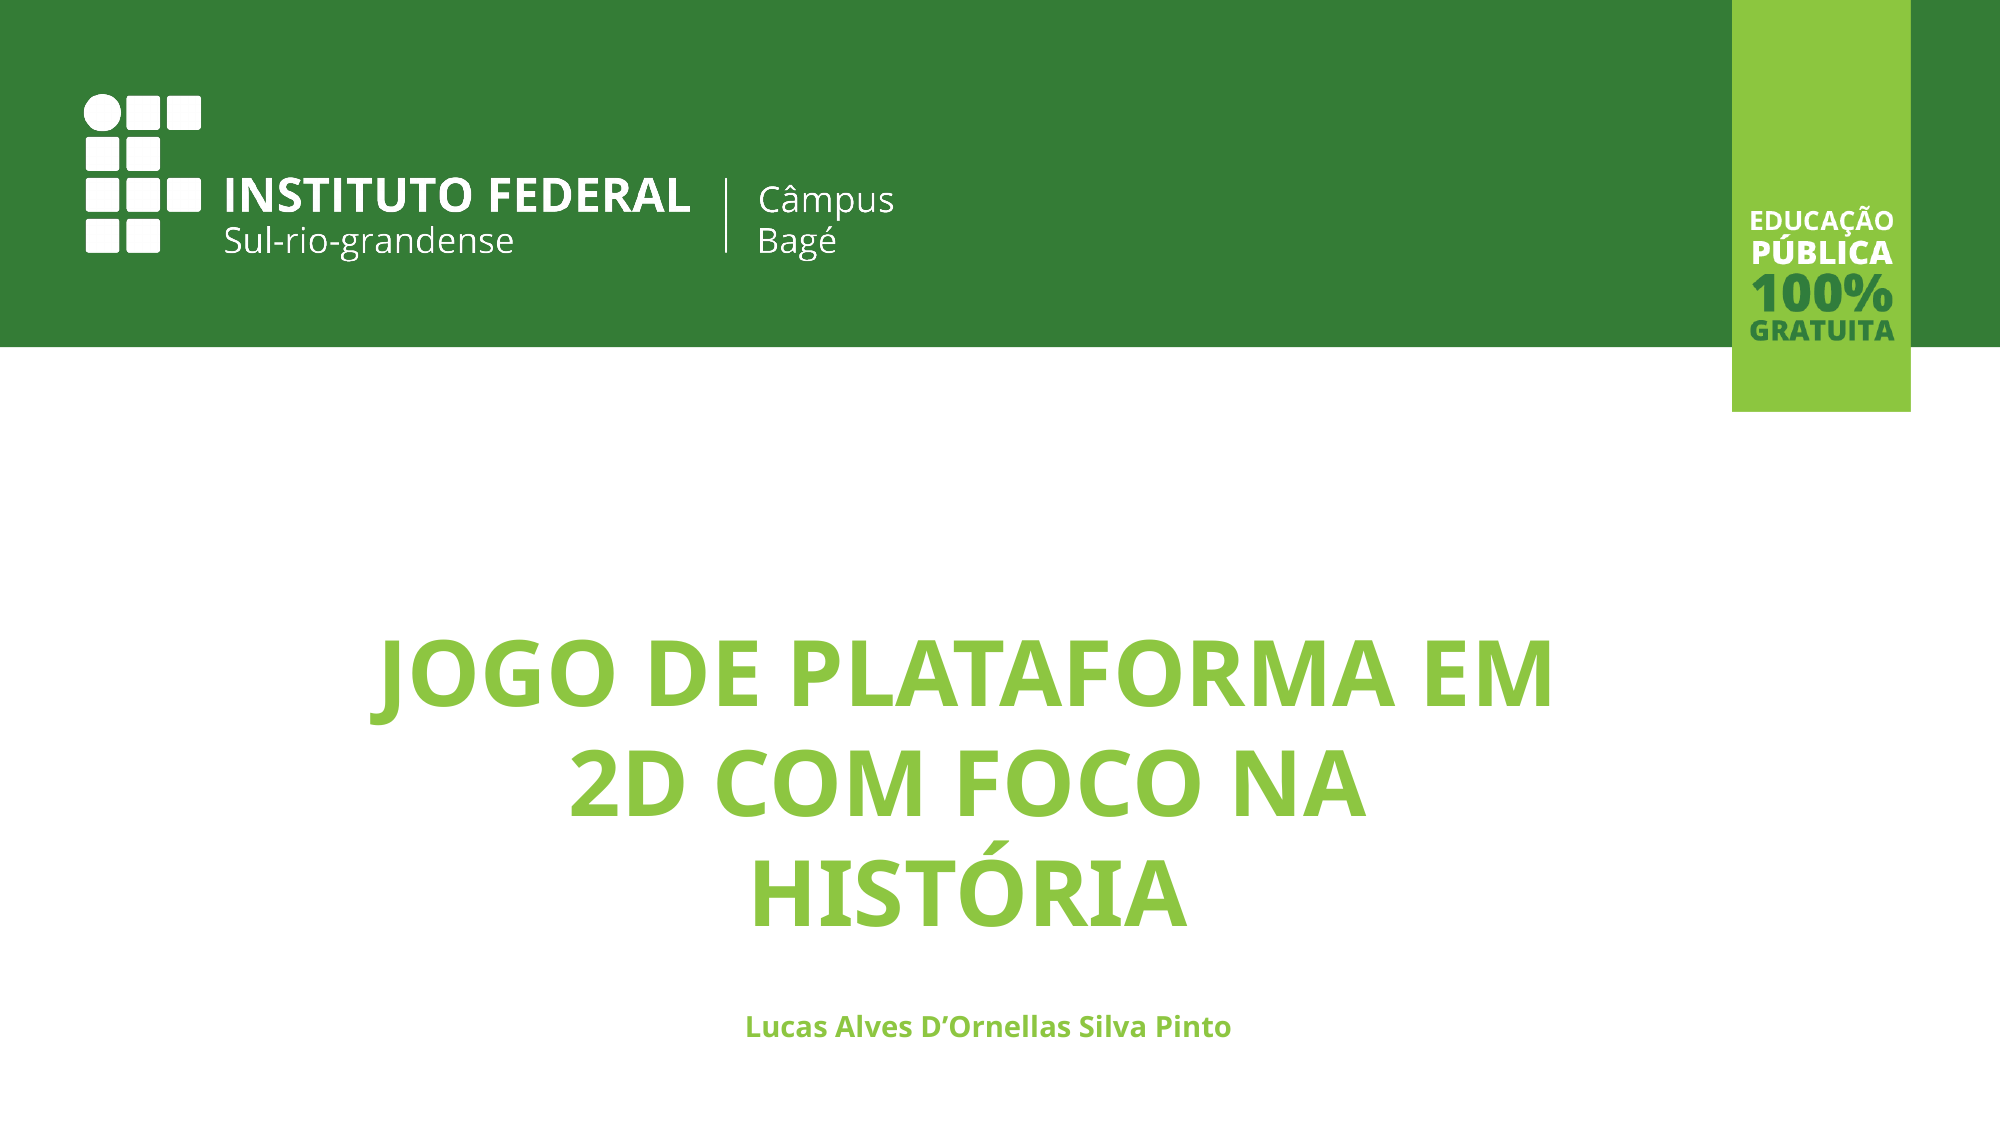

JOGO DE PLATAFORMA EM 2D COM FOCO NA HISTÓRIA
Lucas Alves D’Ornellas Silva Pinto